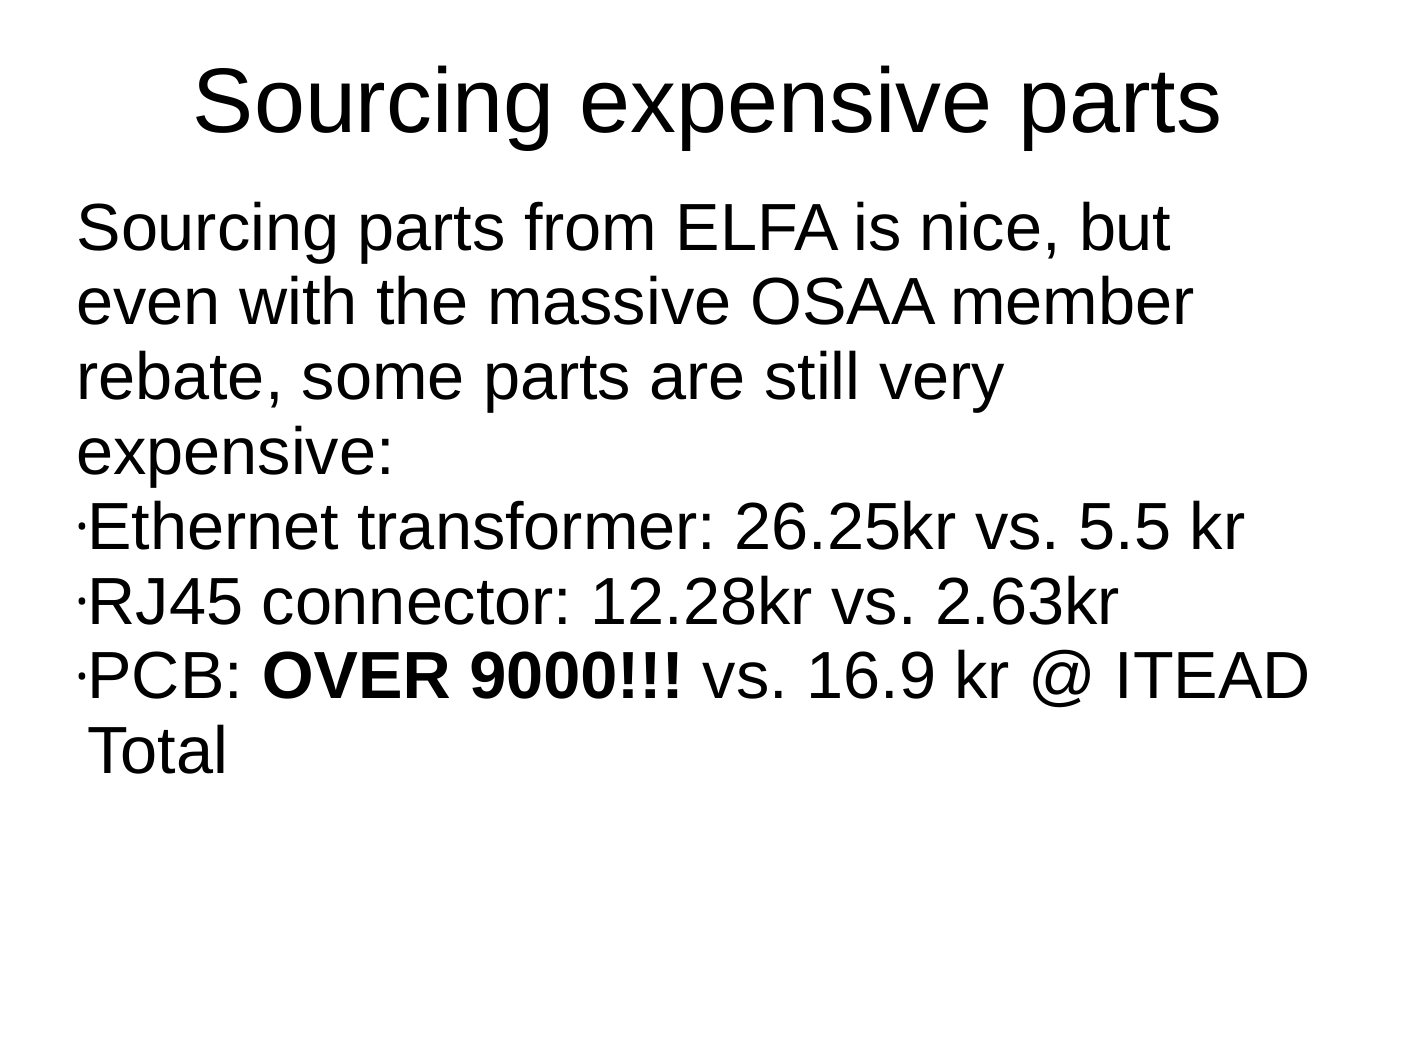

Sourcing expensive parts
Sourcing parts from ELFA is nice, but even with the massive OSAA member rebate, some parts are still very expensive:
Ethernet transformer: 26.25kr vs. 5.5 kr
RJ45 connector: 12.28kr vs. 2.63kr
PCB: OVER 9000!!! vs. 16.9 kr @ ITEAD
Total